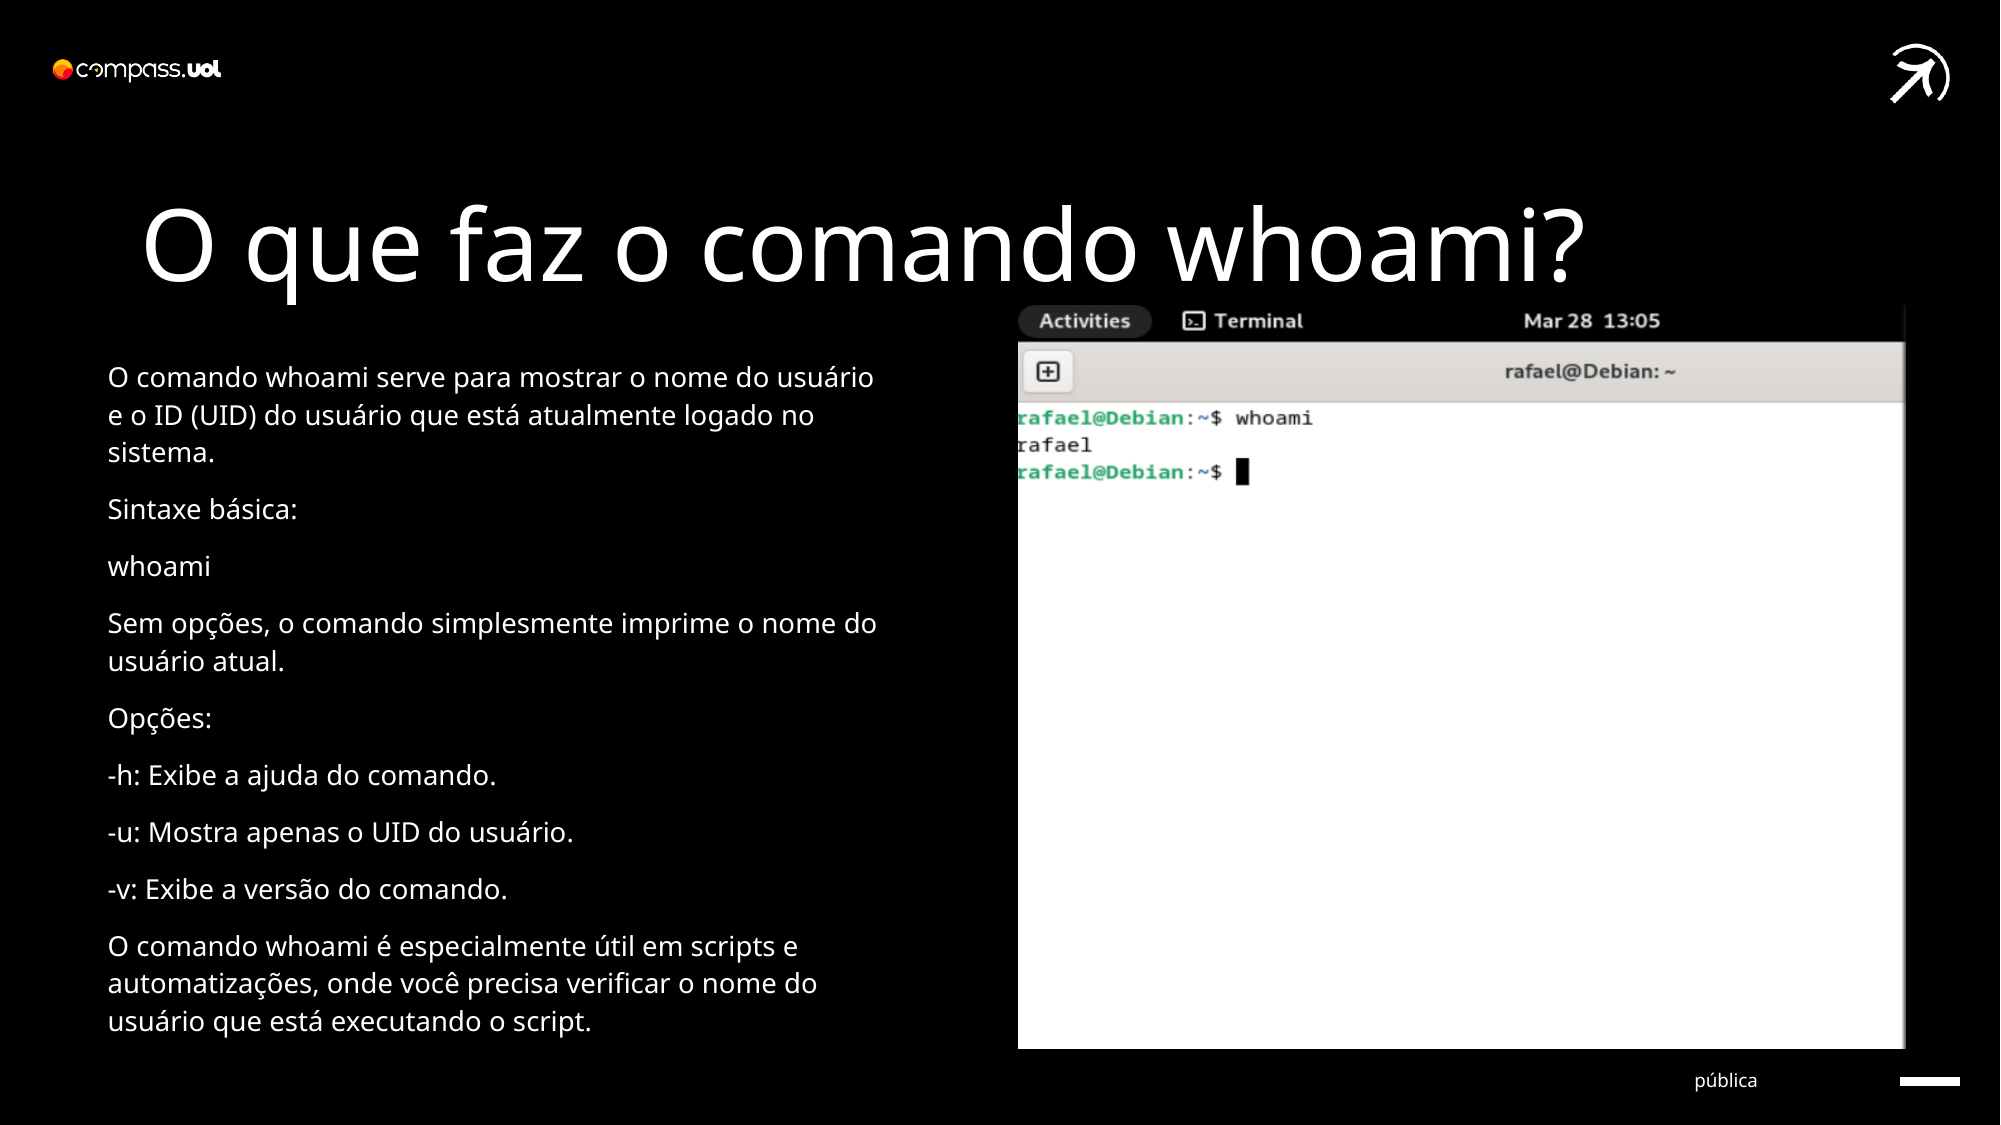

O que faz o comando whoami?
# O comando whoami serve para mostrar o nome do usuário e o ID (UID) do usuário que está atualmente logado no sistema.
Sintaxe básica:
whoami
Sem opções, o comando simplesmente imprime o nome do usuário atual.
Opções:
-h: Exibe a ajuda do comando.
-u: Mostra apenas o UID do usuário.
-v: Exibe a versão do comando.
O comando whoami é especialmente útil em scripts e automatizações, onde você precisa verificar o nome do usuário que está executando o script.
pública